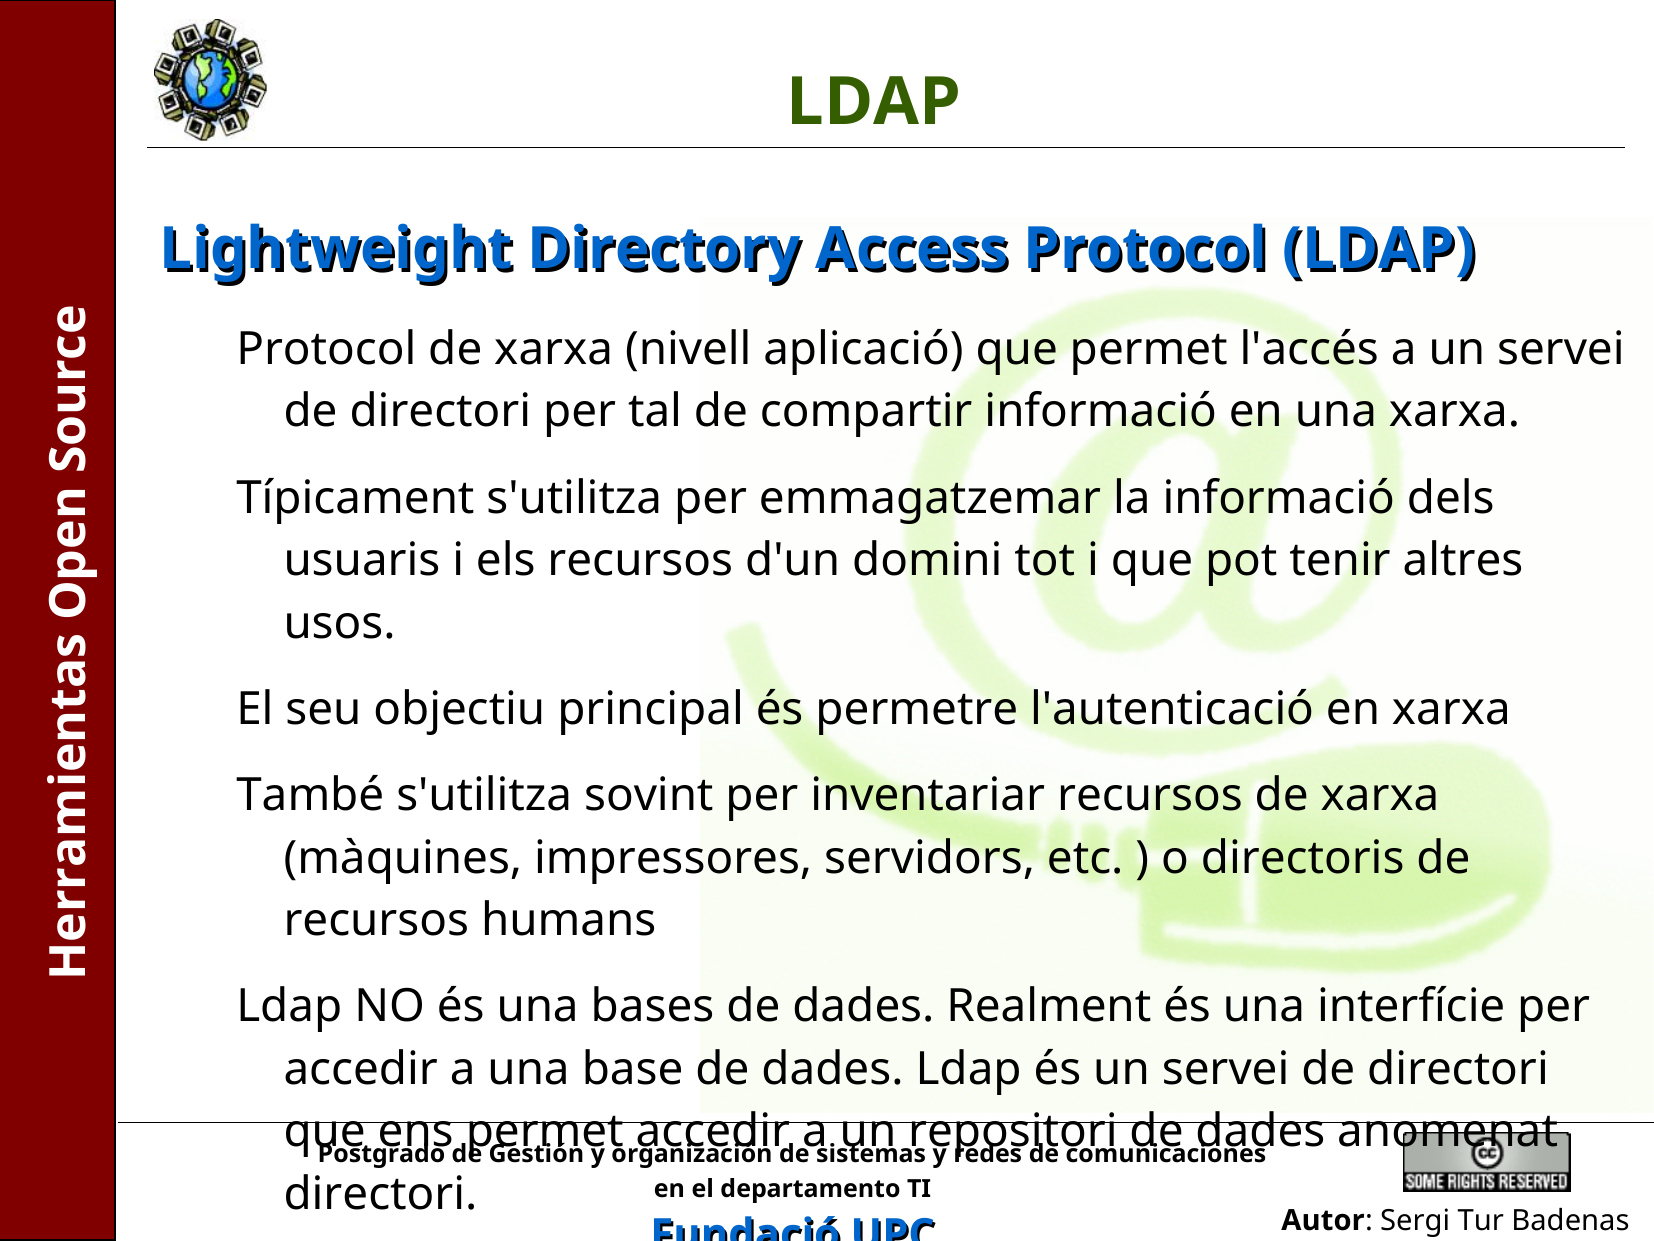

# LDAP
Lightweight Directory Access Protocol (LDAP)
Protocol de xarxa (nivell aplicació) que permet l'accés a un servei de directori per tal de compartir informació en una xarxa.
Típicament s'utilitza per emmagatzemar la informació dels usuaris i els recursos d'un domini tot i que pot tenir altres usos.
El seu objectiu principal és permetre l'autenticació en xarxa
També s'utilitza sovint per inventariar recursos de xarxa (màquines, impressores, servidors, etc. ) o directoris de recursos humans
Ldap NO és una bases de dades. Realment és una interfície per accedir a una base de dades. Ldap és un servei de directori que ens permet accedir a un repositori de dades anomenat directori.
L'estructura de la base de dades (estructura jeràrquica) difereix força de l'estructura relacional (taules i registres) de les bases de dades "tradicionals".